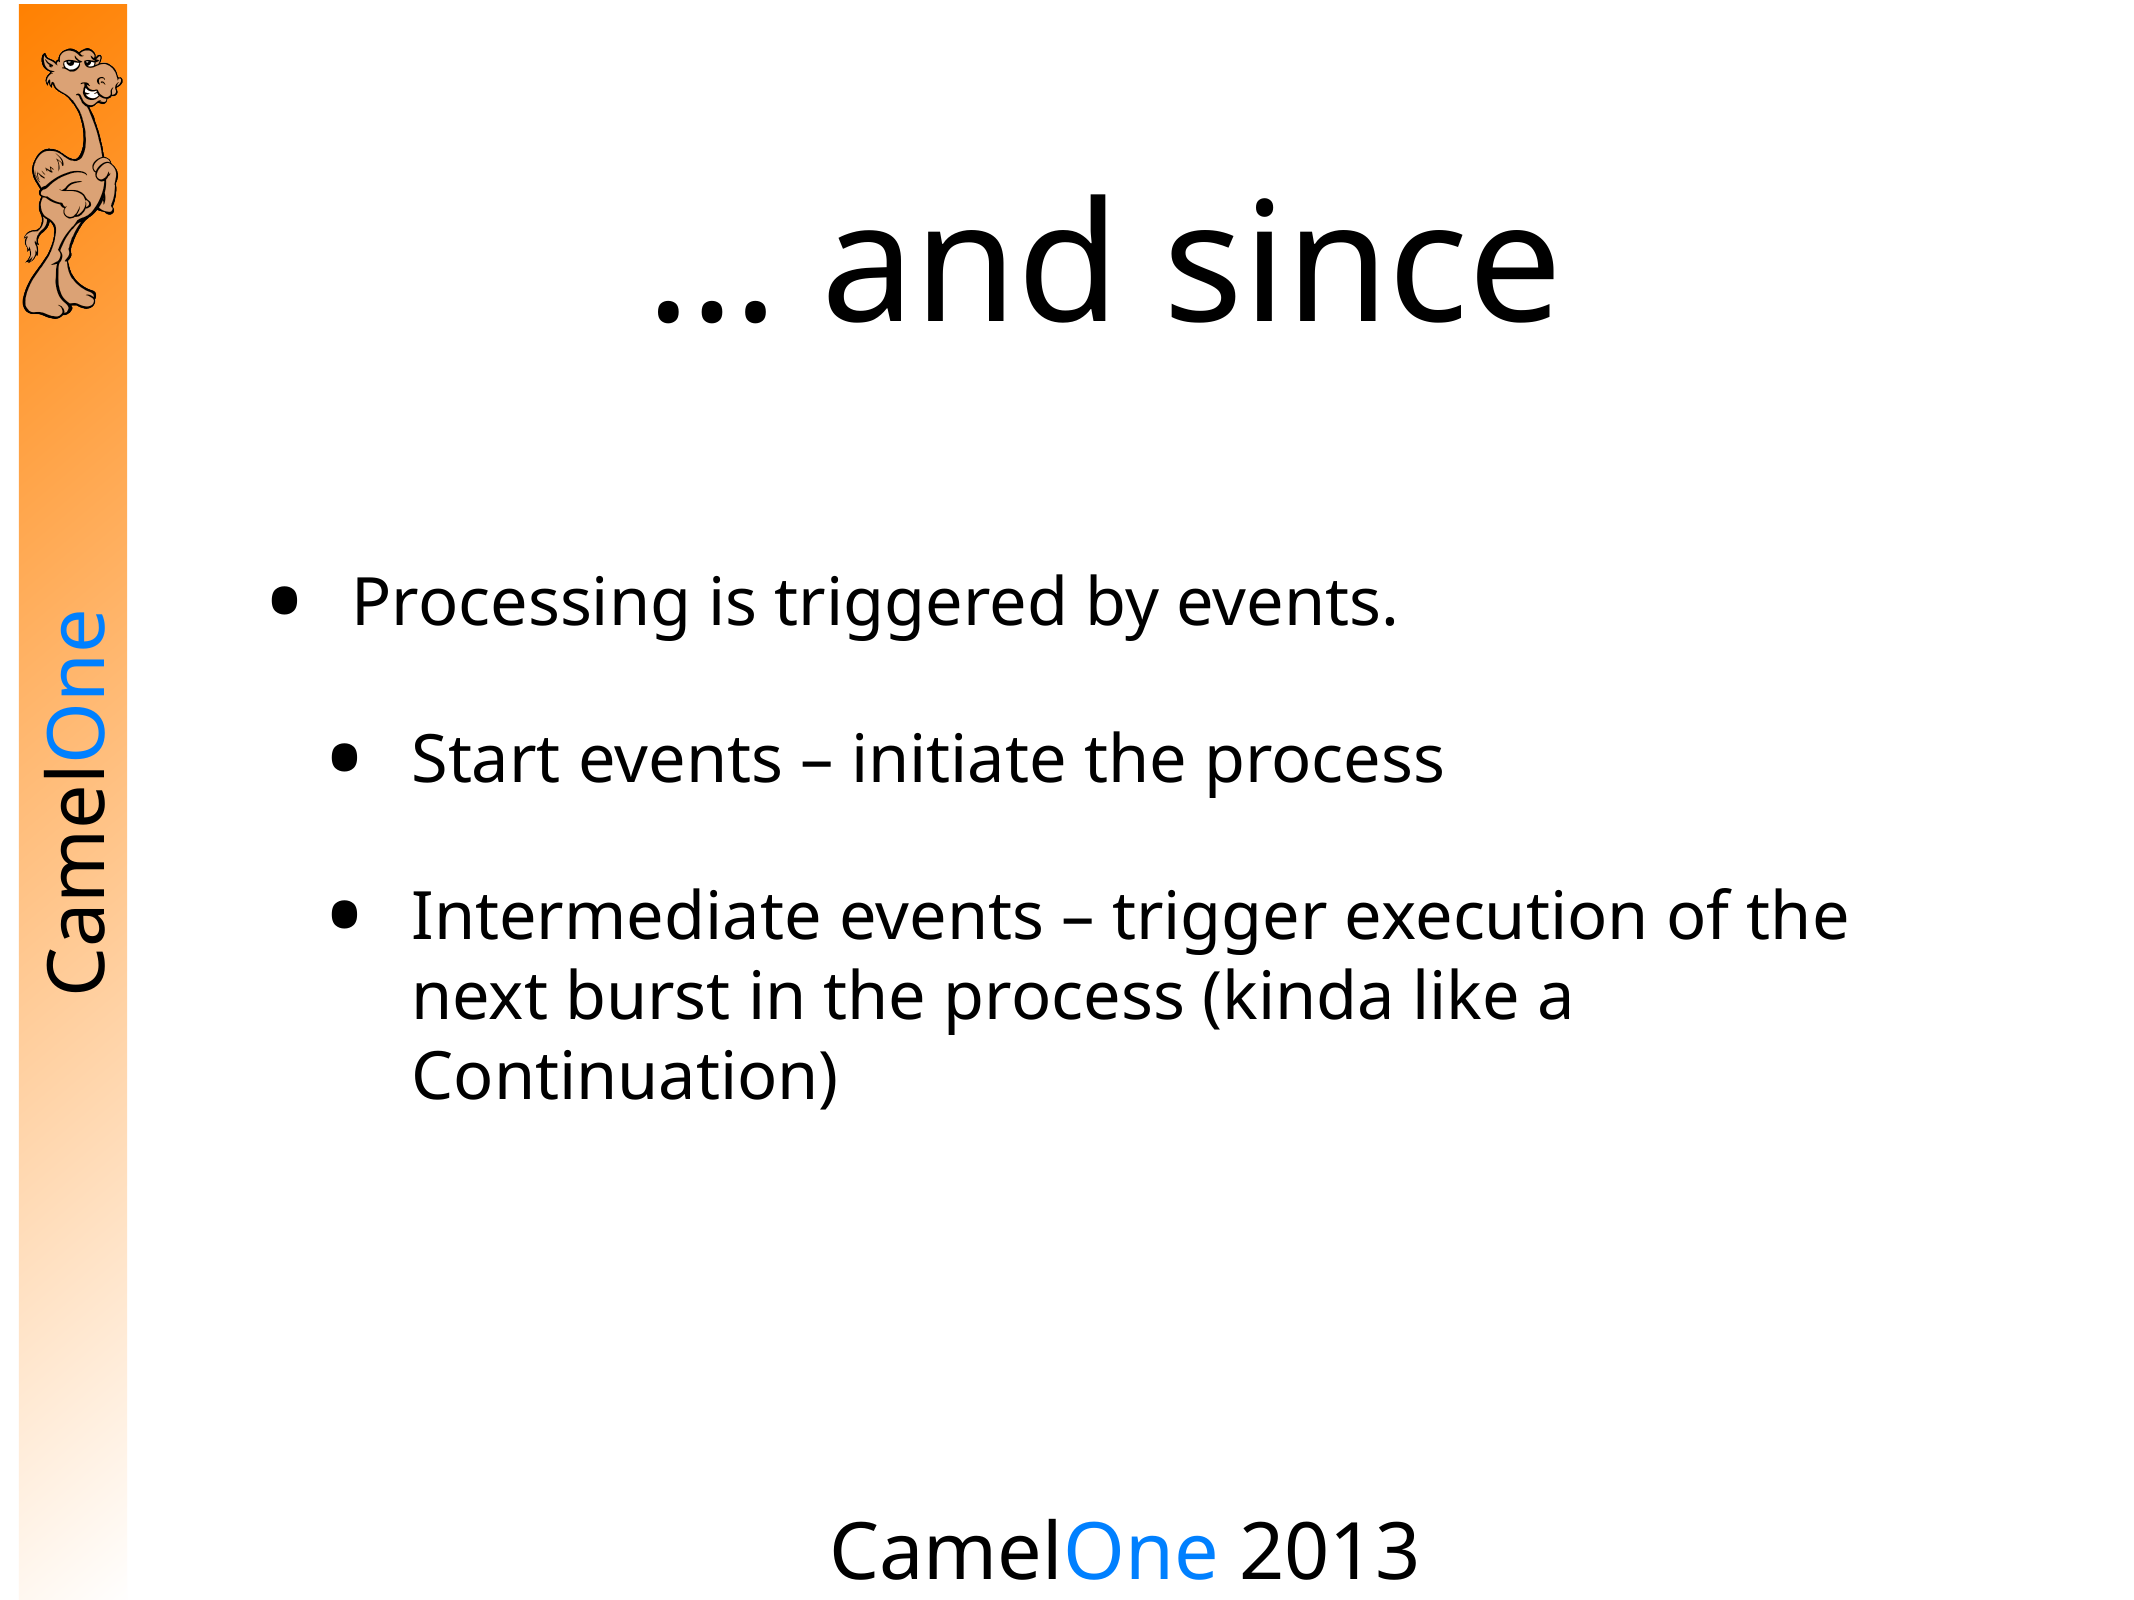

# … and since
Processing is triggered by events.
Start events – initiate the process
Intermediate events – trigger execution of the next burst in the process (kinda like a Continuation)